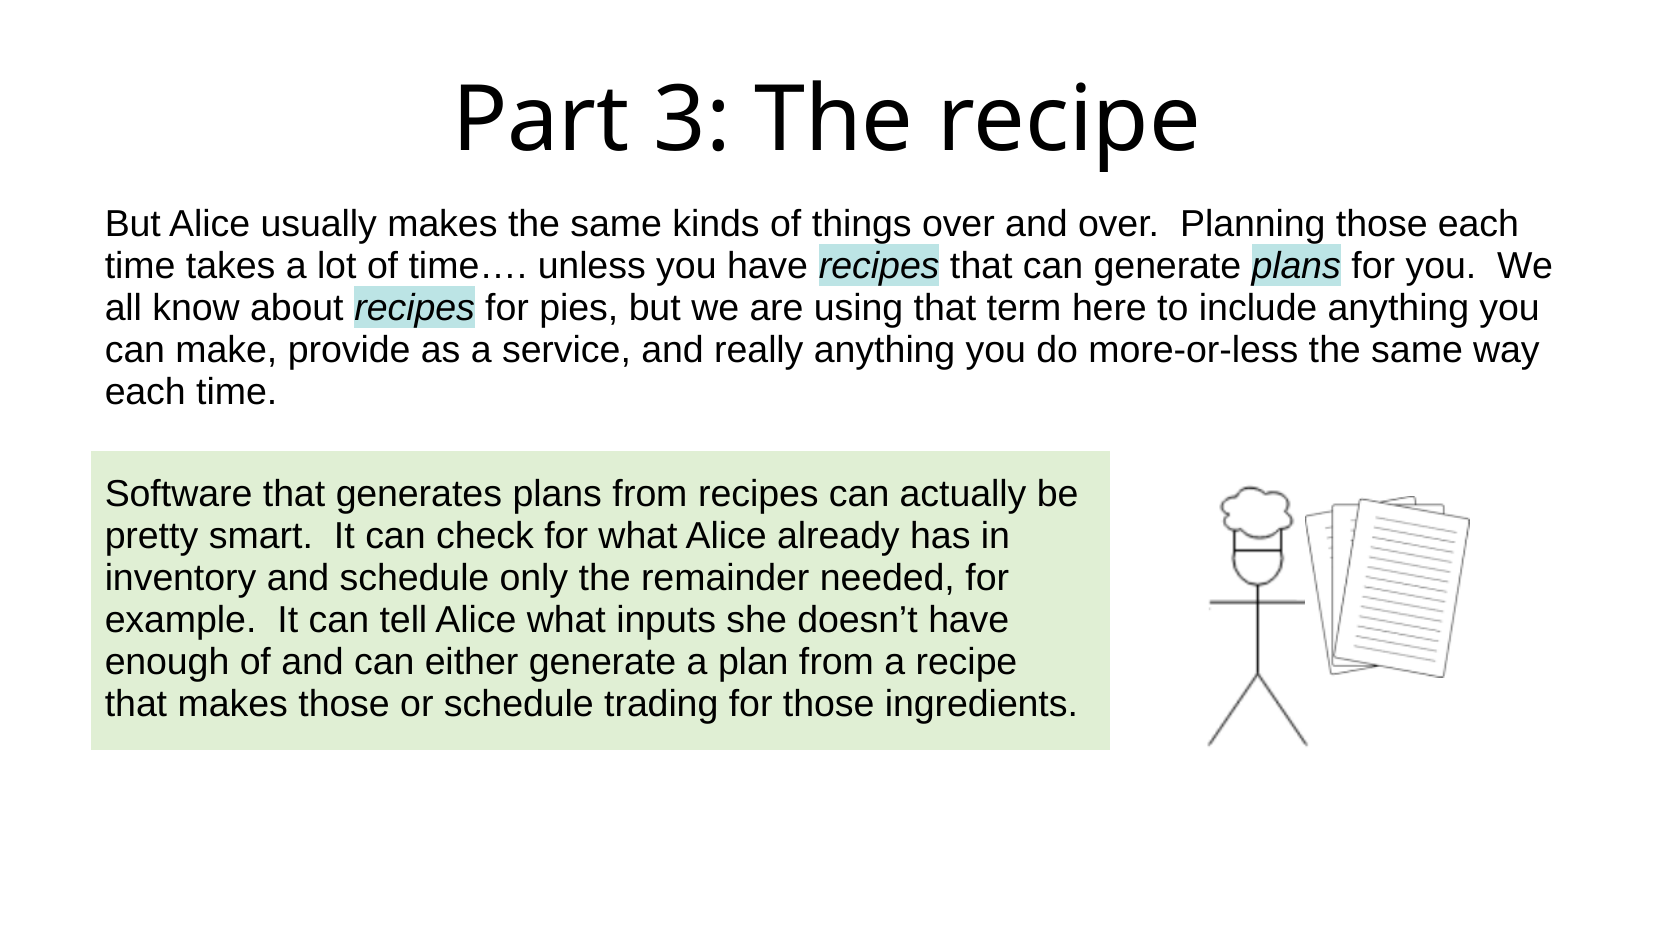

# Part 3: The recipe
But Alice usually makes the same kinds of things over and over. Planning those each time takes a lot of time…. unless you have recipes that can generate plans for you. We all know about recipes for pies, but we are using that term here to include anything you can make, provide as a service, and really anything you do more-or-less the same way each time.
Software that generates plans from recipes can actually be pretty smart. It can check for what Alice already has in inventory and schedule only the remainder needed, for example. It can tell Alice what inputs she doesn’t have enough of and can either generate a plan from a recipe that makes those or schedule trading for those ingredients.